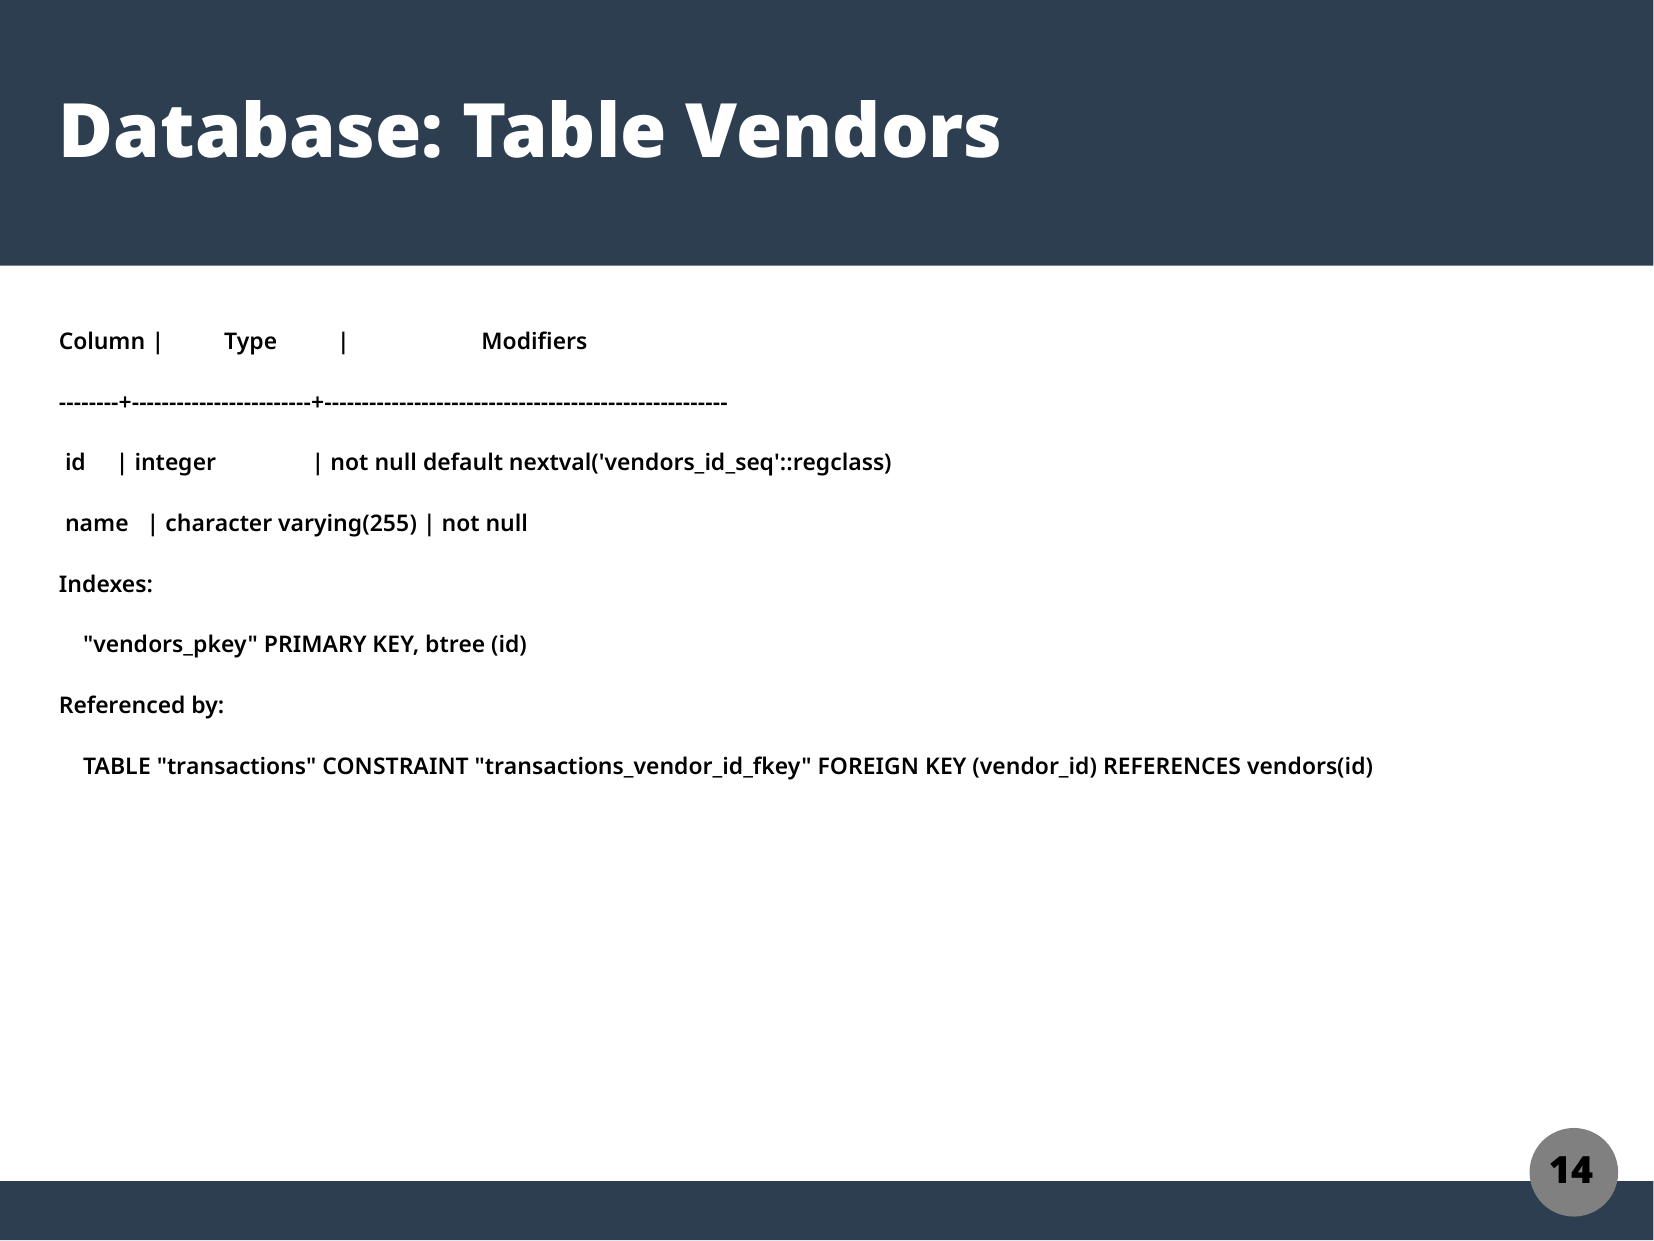

# Database: Table Vendors
Column | Type | Modifiers
--------+------------------------+------------------------------------------------------
 id | integer | not null default nextval('vendors_id_seq'::regclass)
 name | character varying(255) | not null
Indexes:
 "vendors_pkey" PRIMARY KEY, btree (id)
Referenced by:
 TABLE "transactions" CONSTRAINT "transactions_vendor_id_fkey" FOREIGN KEY (vendor_id) REFERENCES vendors(id)
14